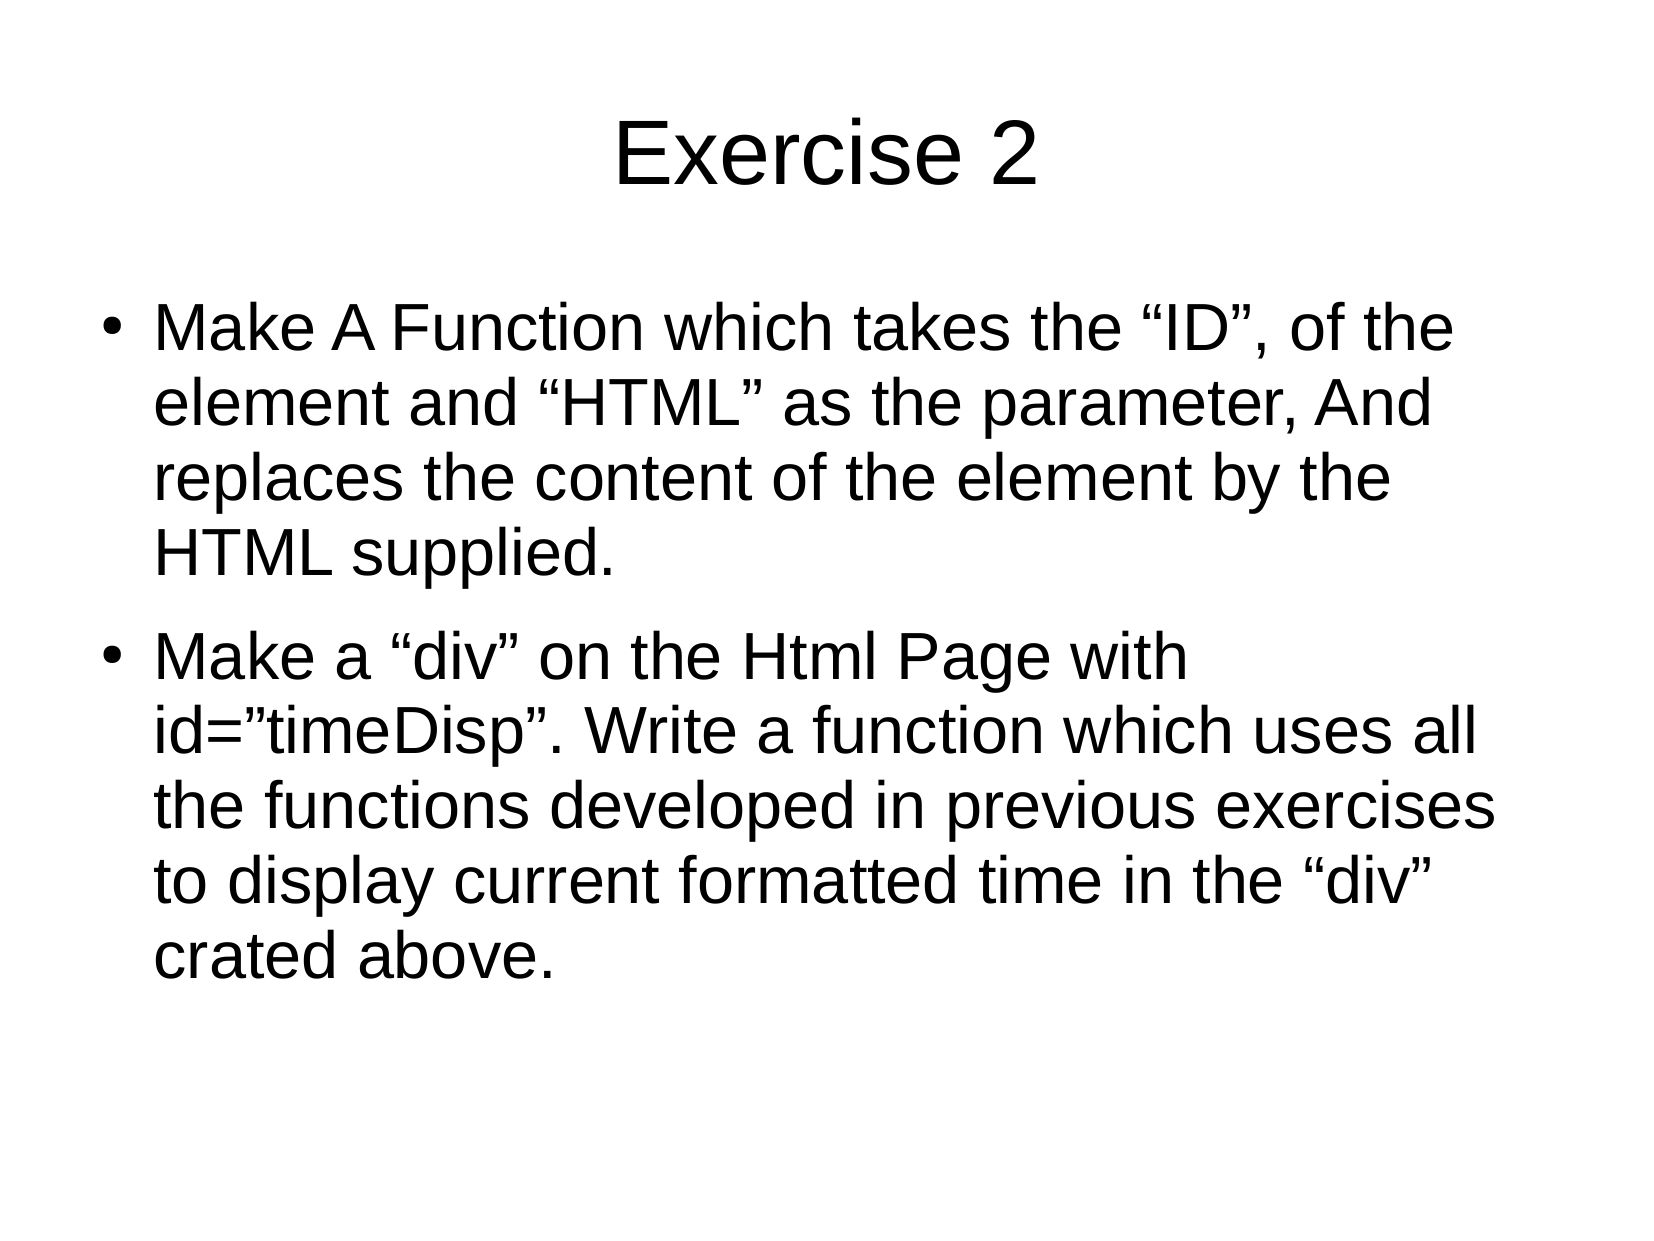

# Exercise 2
Make A Function which takes the “ID”, of the element and “HTML” as the parameter, And replaces the content of the element by the HTML supplied.
Make a “div” on the Html Page with id=”timeDisp”. Write a function which uses all the functions developed in previous exercises to display current formatted time in the “div” crated above.